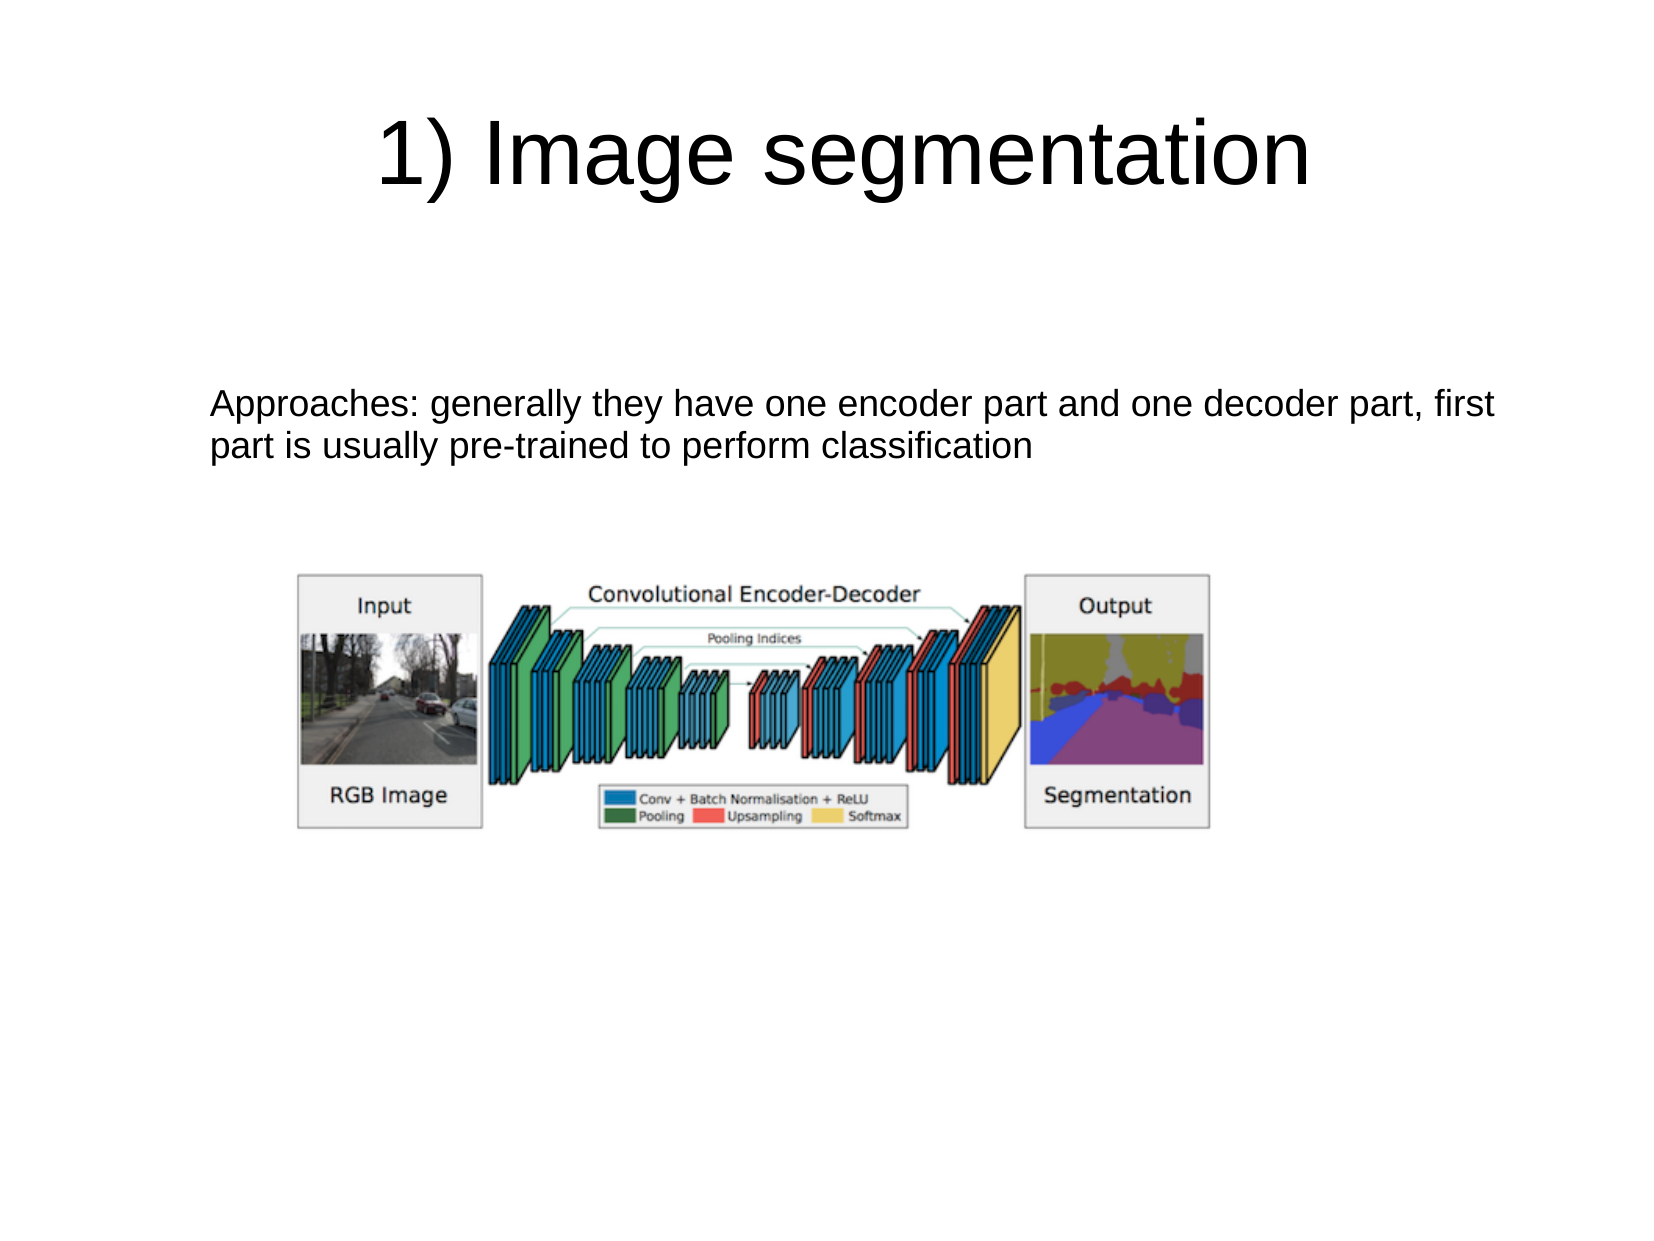

# 1) Image segmentation
Approaches: generally they have one encoder part and one decoder part, first part is usually pre-trained to perform classification